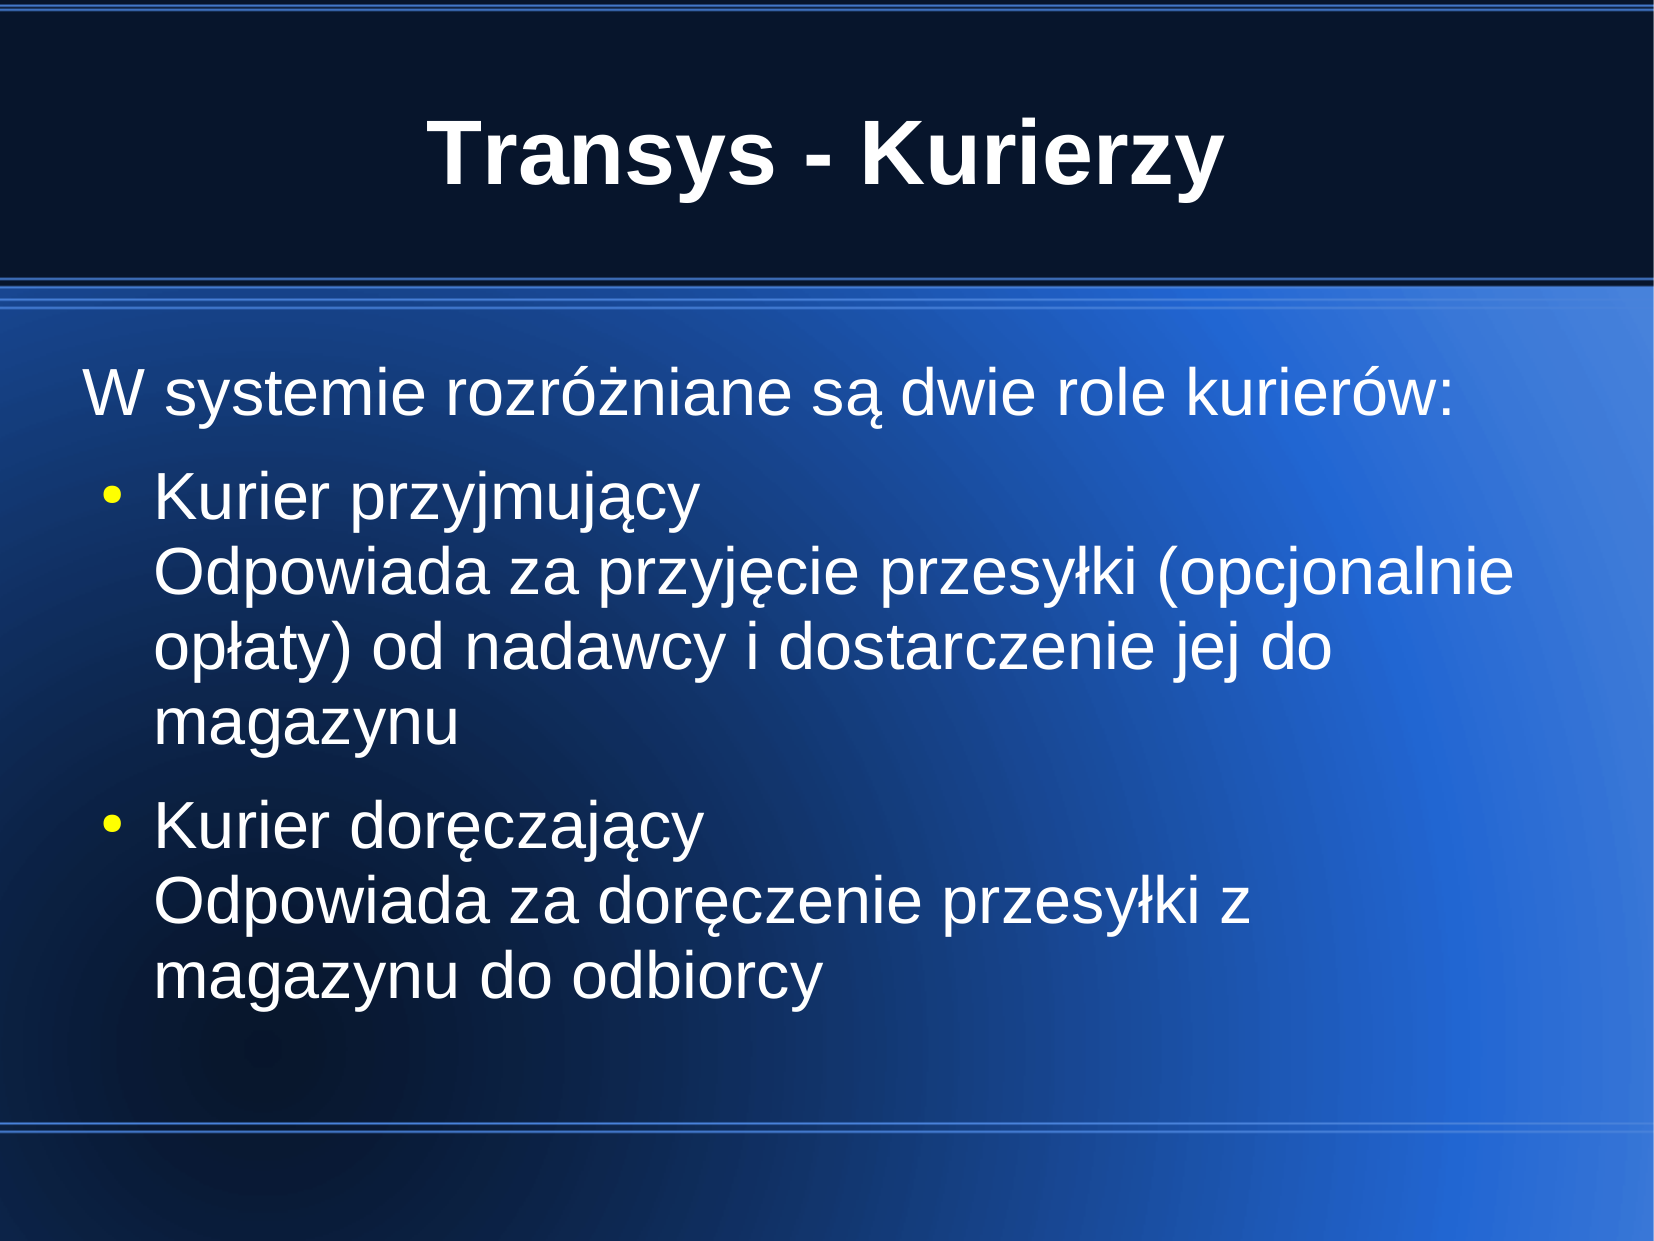

# Transys - Kurierzy
W systemie rozróżniane są dwie role kurierów:
Kurier przyjmujący
Odpowiada za przyjęcie przesyłki (opcjonalnie opłaty) od nadawcy i dostarczenie jej do magazynu
Kurier doręczający
Odpowiada za doręczenie przesyłki z magazynu do odbiorcy